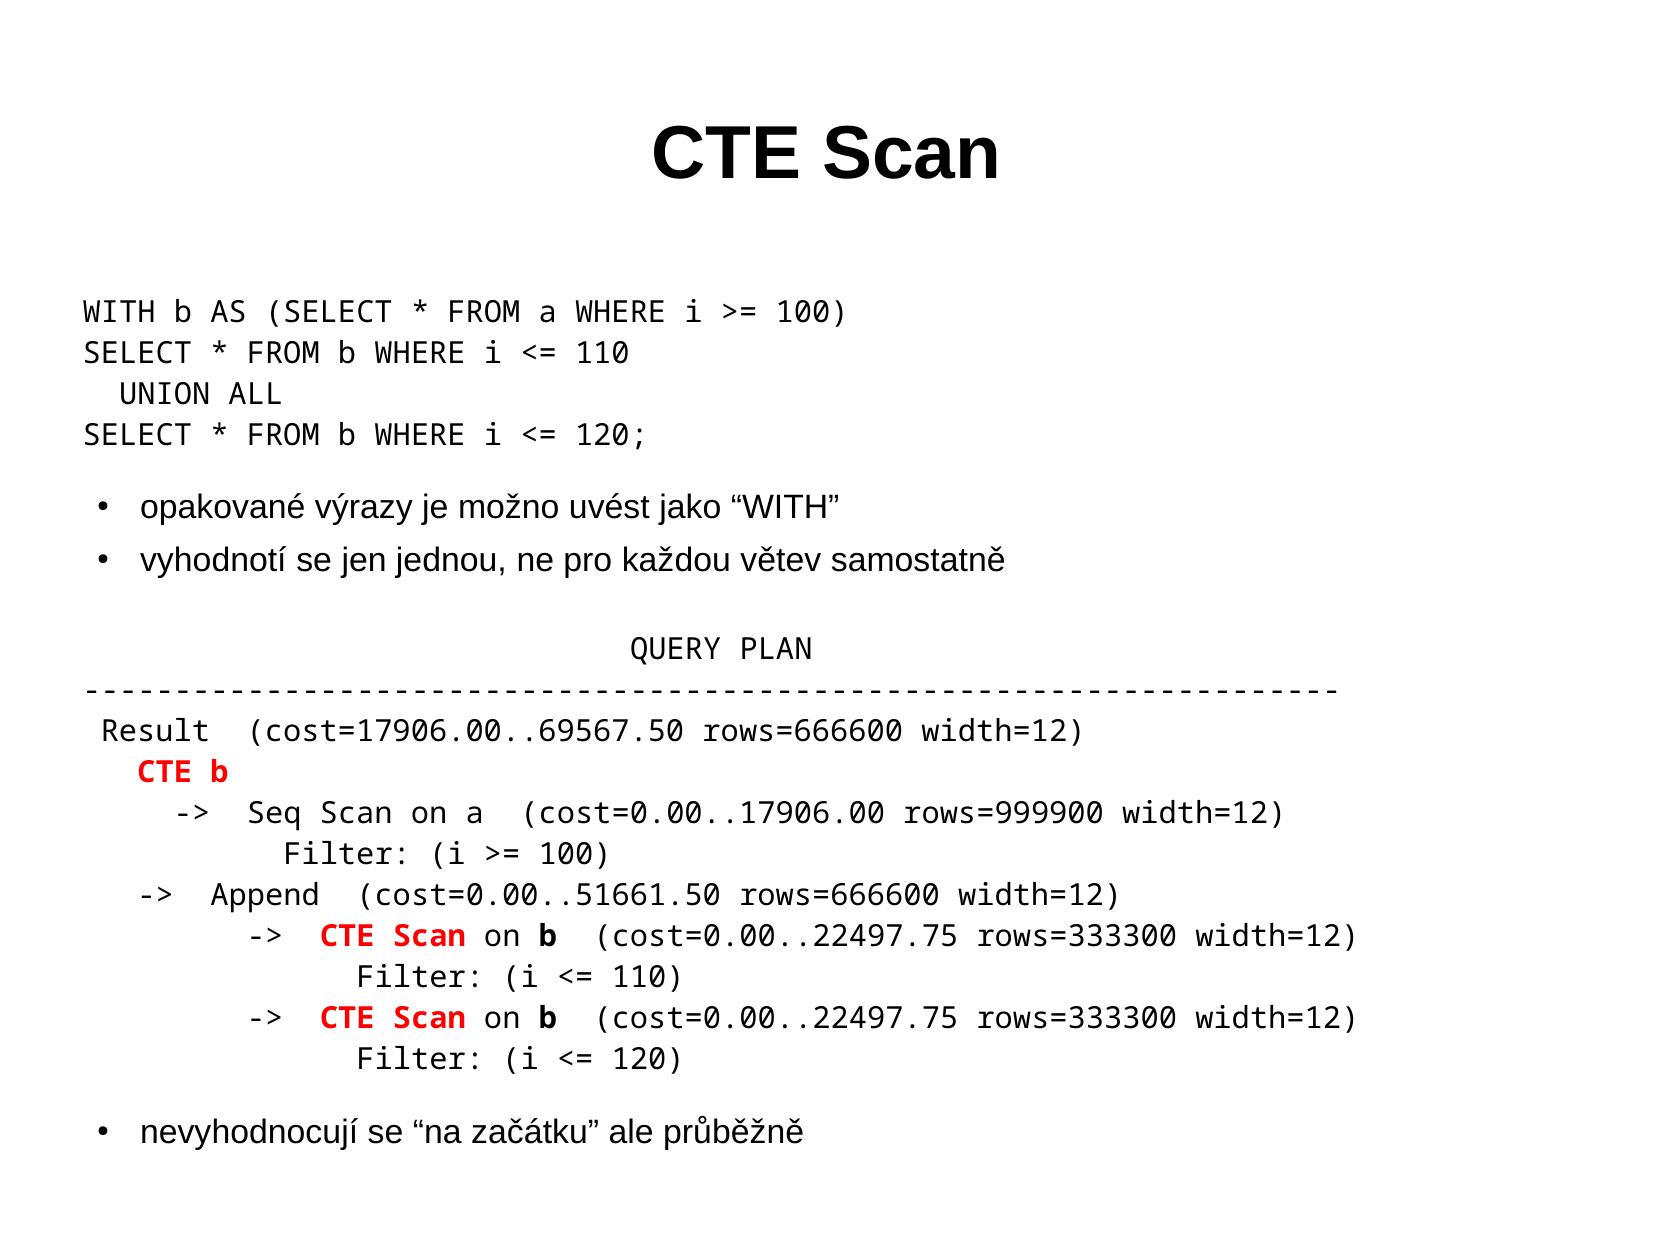

# CTE Scan
WITH b AS (SELECT * FROM a WHERE i >= 100)
SELECT * FROM b WHERE i <= 110
 UNION ALL
SELECT * FROM b WHERE i <= 120;
opakované výrazy je možno uvést jako “WITH”
vyhodnotí se jen jednou, ne pro každou větev samostatně
 QUERY PLAN
---------------------------------------------------------------------
 Result (cost=17906.00..69567.50 rows=666600 width=12)
 CTE b
 -> Seq Scan on a (cost=0.00..17906.00 rows=999900 width=12)
 Filter: (i >= 100)
 -> Append (cost=0.00..51661.50 rows=666600 width=12)
 -> CTE Scan on b (cost=0.00..22497.75 rows=333300 width=12)
 Filter: (i <= 110)
 -> CTE Scan on b (cost=0.00..22497.75 rows=333300 width=12)
 Filter: (i <= 120)
nevyhodnocují se “na začátku” ale průběžně